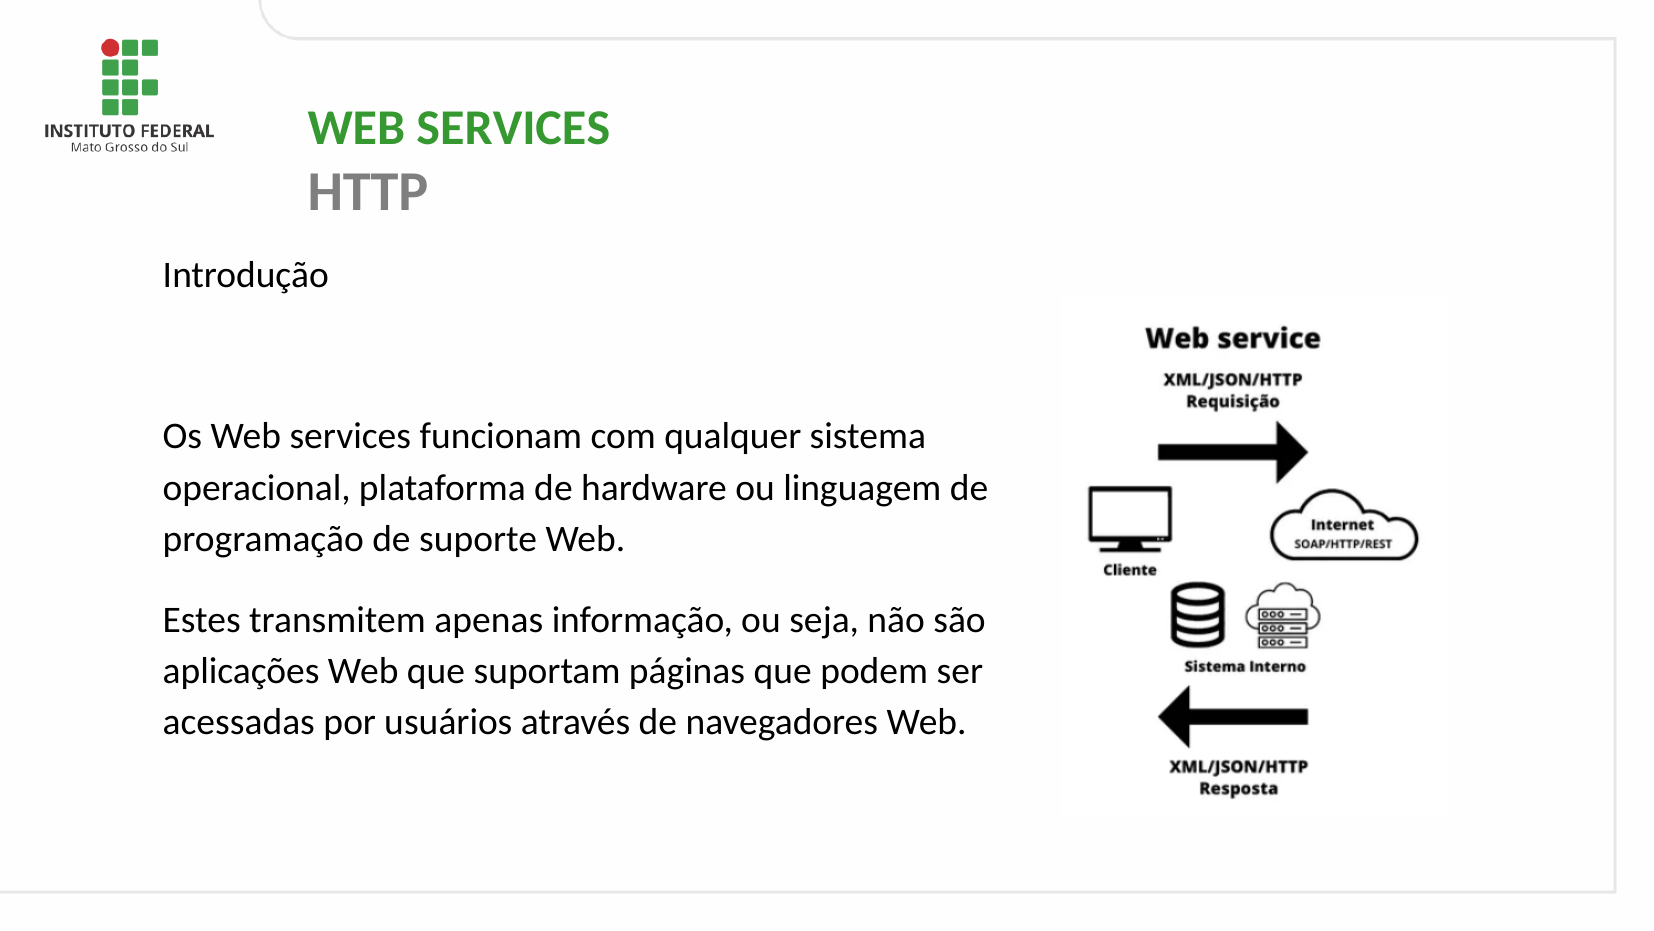

WEB SERVICES
HTTP
# Introdução
Os Web services funcionam com qualquer sistema operacional, plataforma de hardware ou linguagem de programação de suporte Web.
Estes transmitem apenas informação, ou seja, não são aplicações Web que suportam páginas que podem ser acessadas por usuários através de navegadores Web.